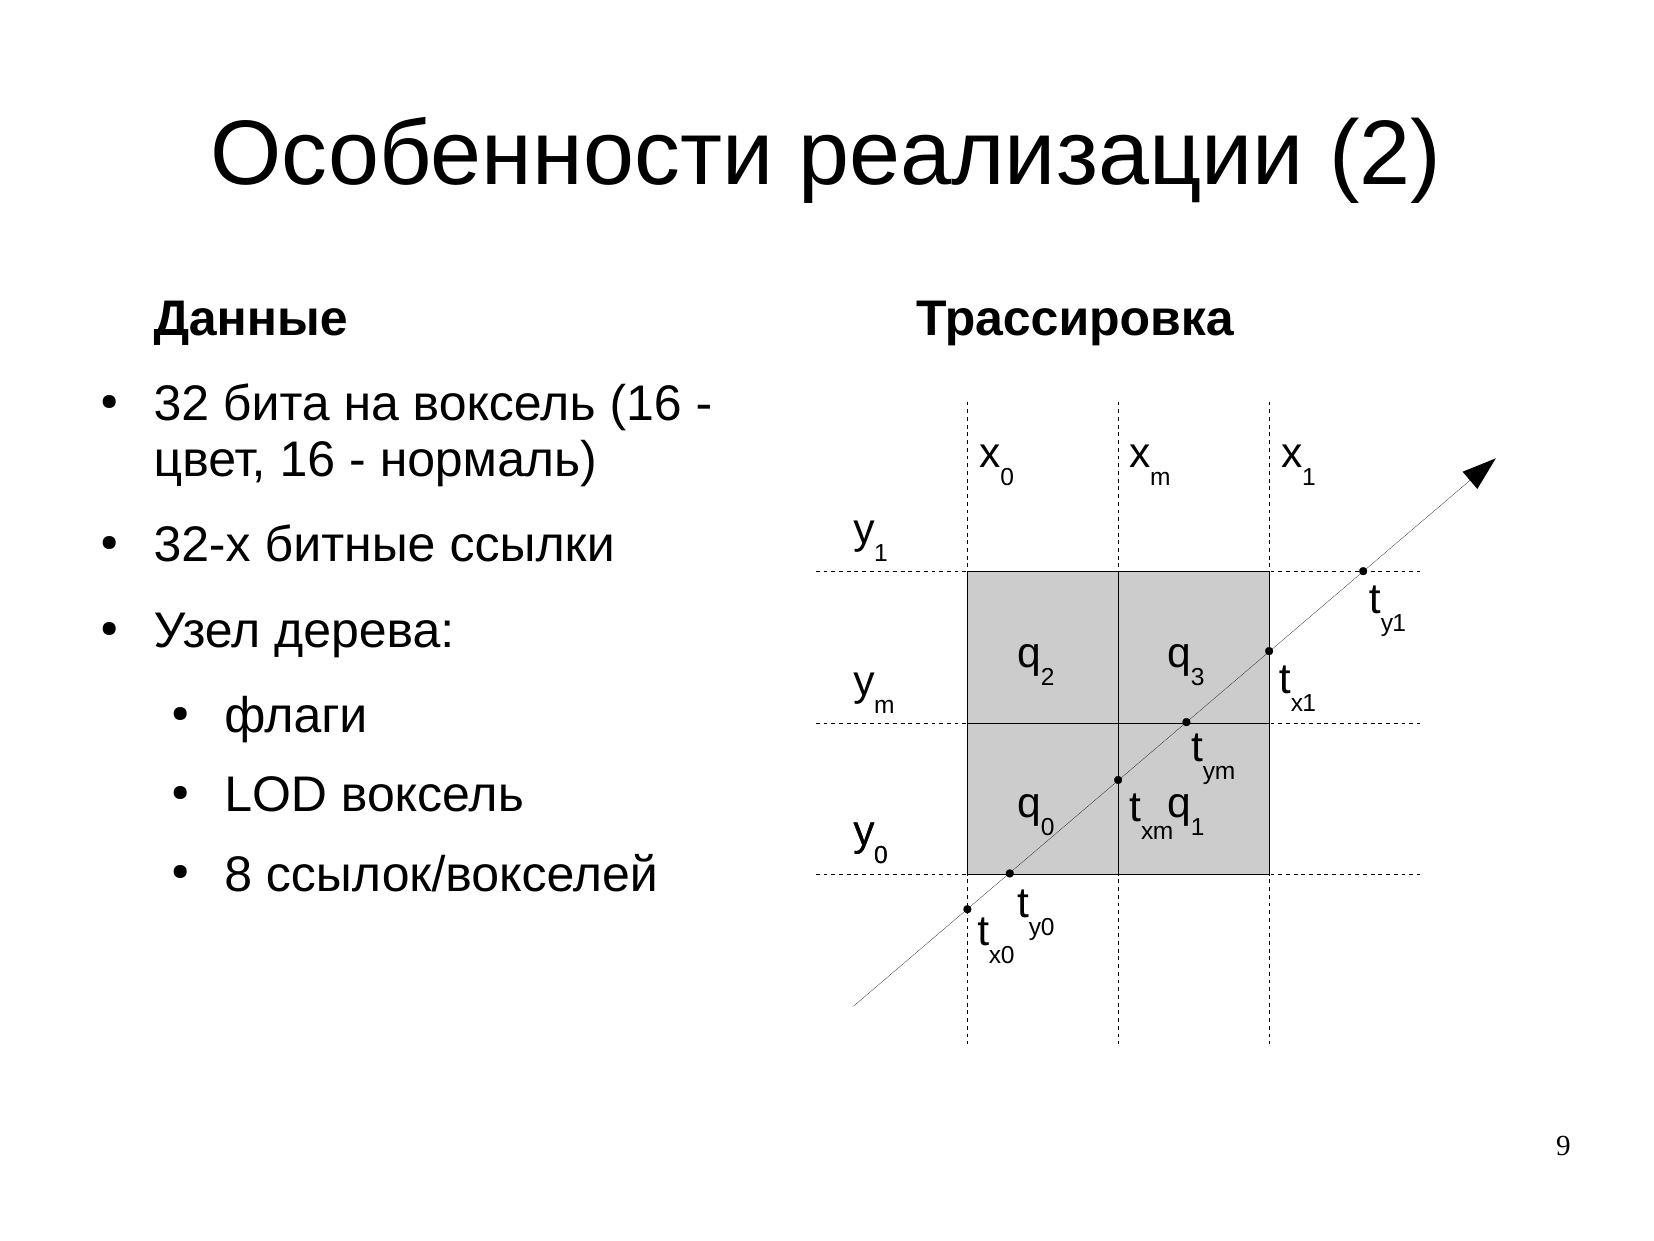

# Особенности реализации (2)
Данные
32 бита на воксель (16 - цвет, 16 - нормаль)
32-х битные ссылки
Узел дерева:
флаги
LOD воксель
8 ссылок/вокселей
Трассировка
9